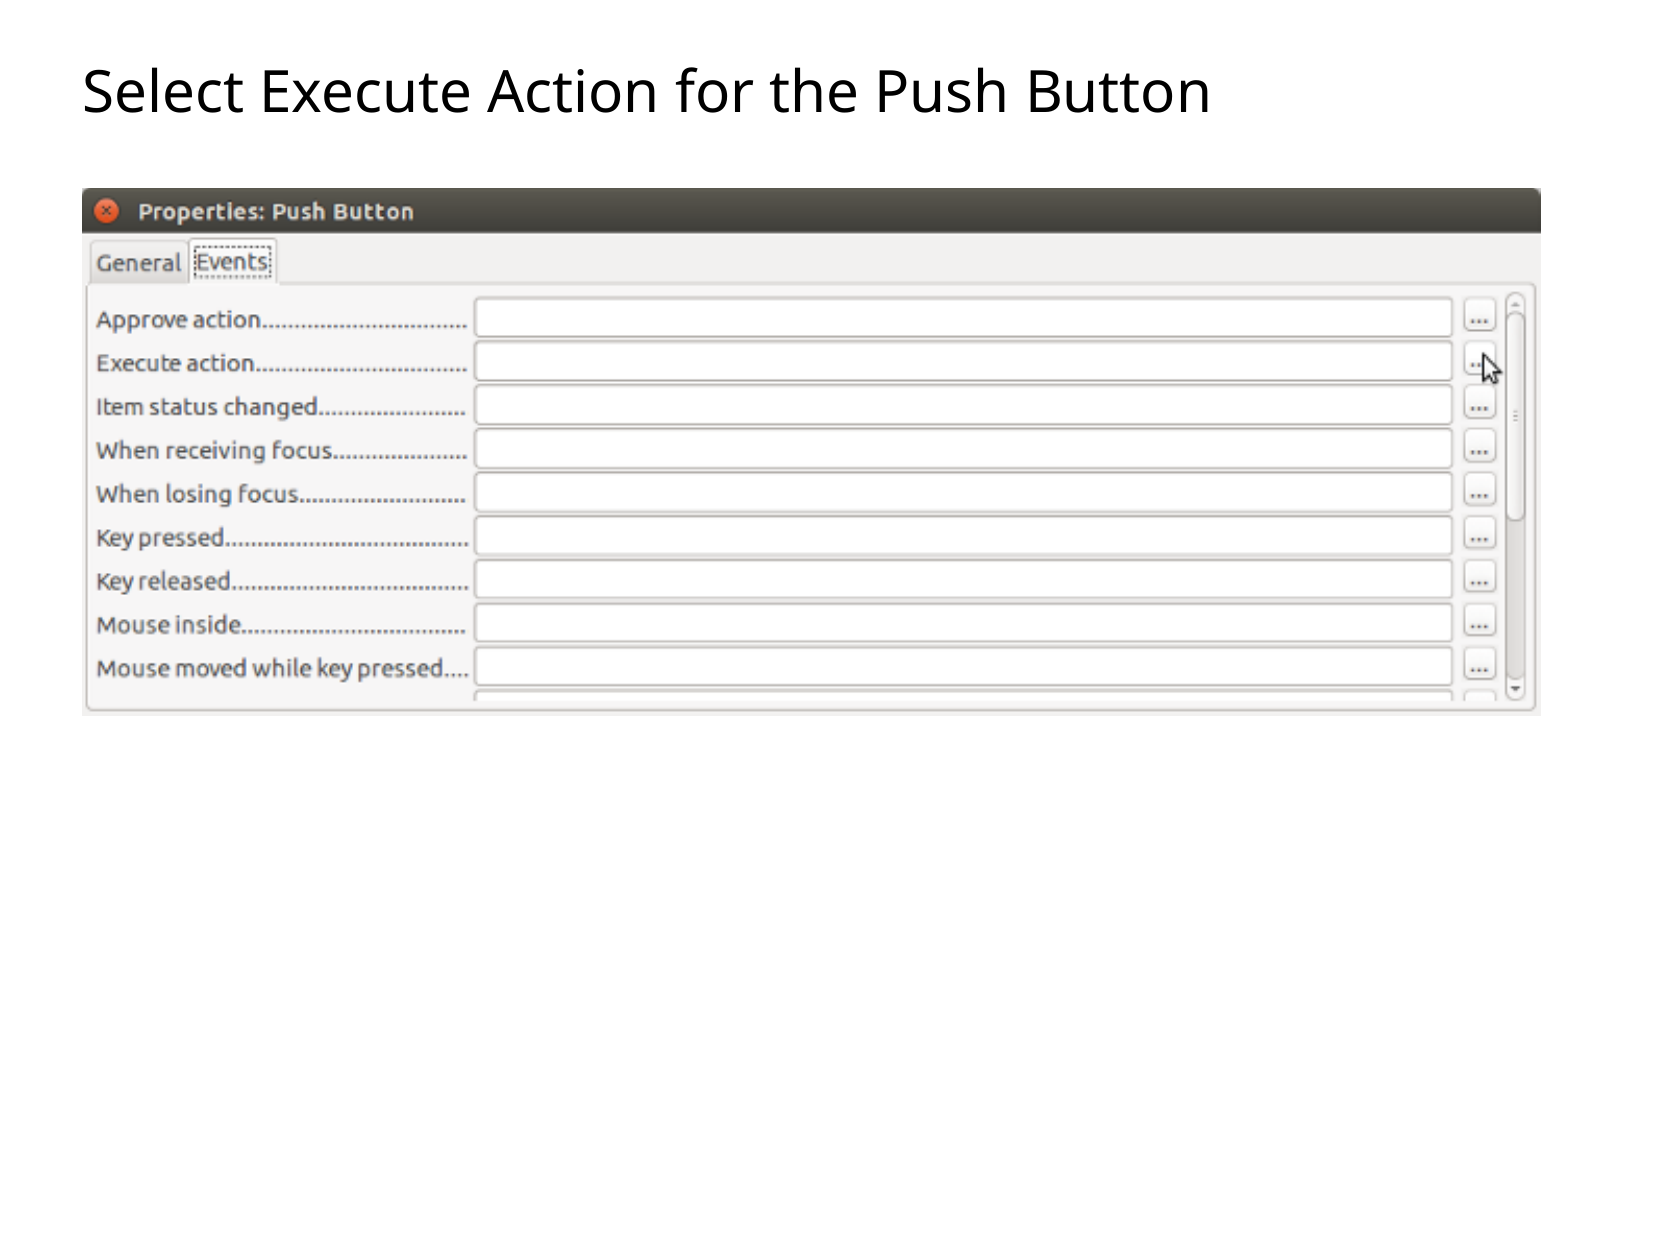

# Select Execute Action for the Push Button